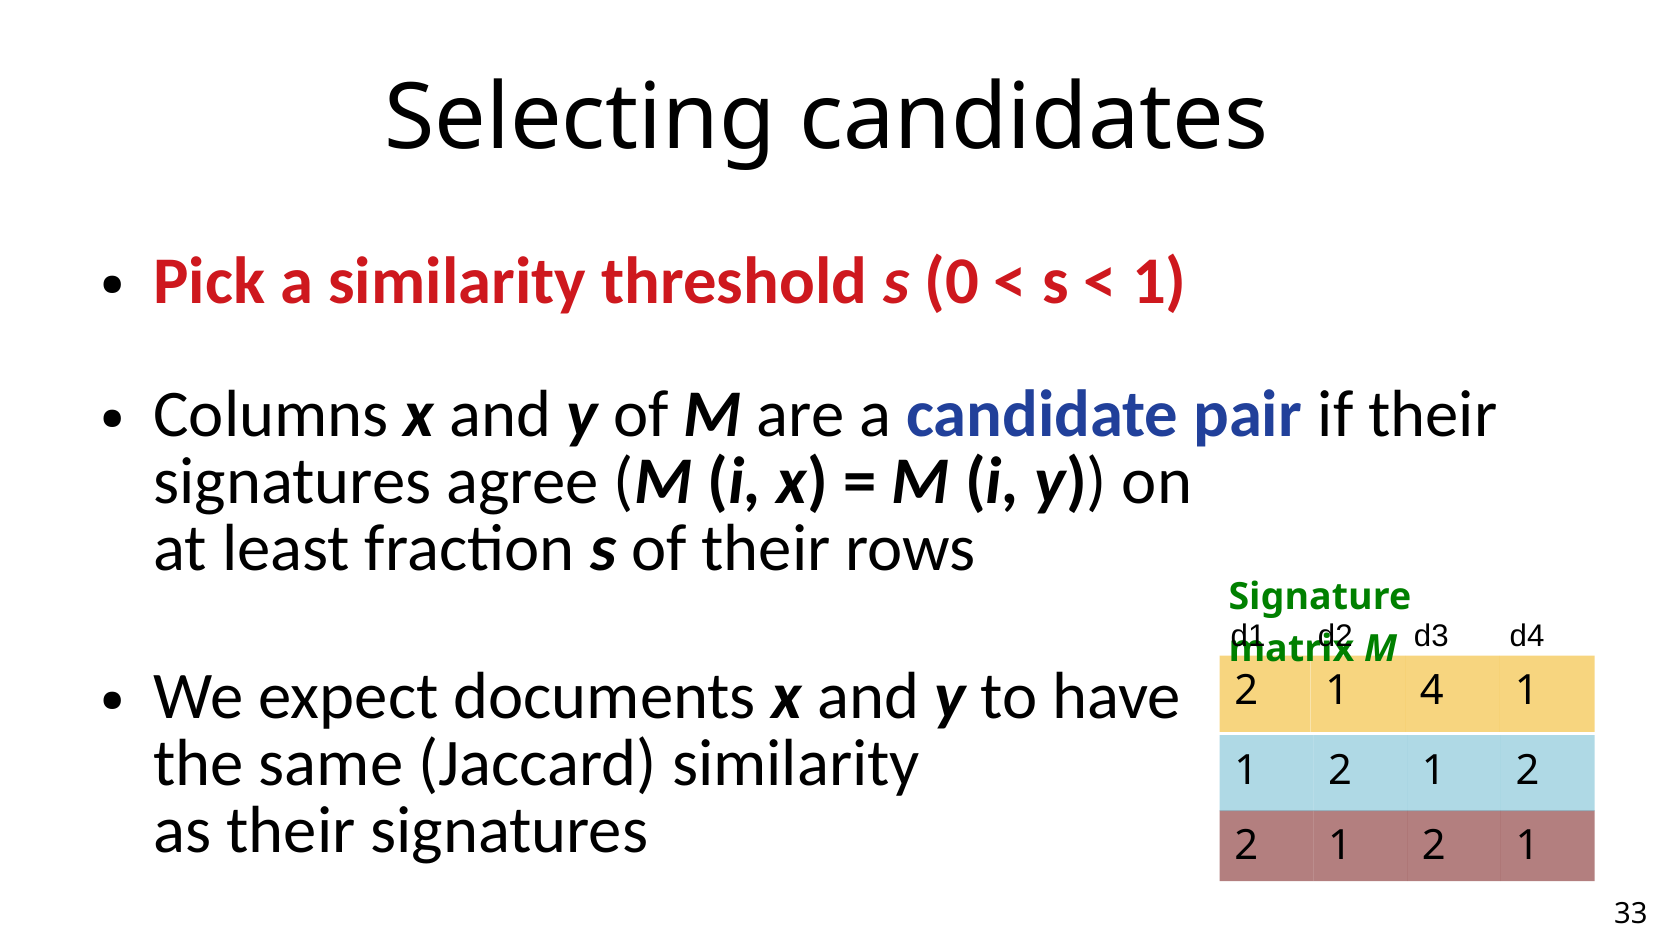

# Selecting candidates
Pick a similarity threshold s (0 < s < 1)
Columns x and y of M are a candidate pair if their signatures agree (M (i, x) = M (i, y)) on
at least fraction s of their rows
We expect documents x and y to have
the same (Jaccard) similarity
as their signatures
Signature matrix M
 d1 d2 d3 d4
2
1
4
1
1
2
1
2
2
1
2
1
33